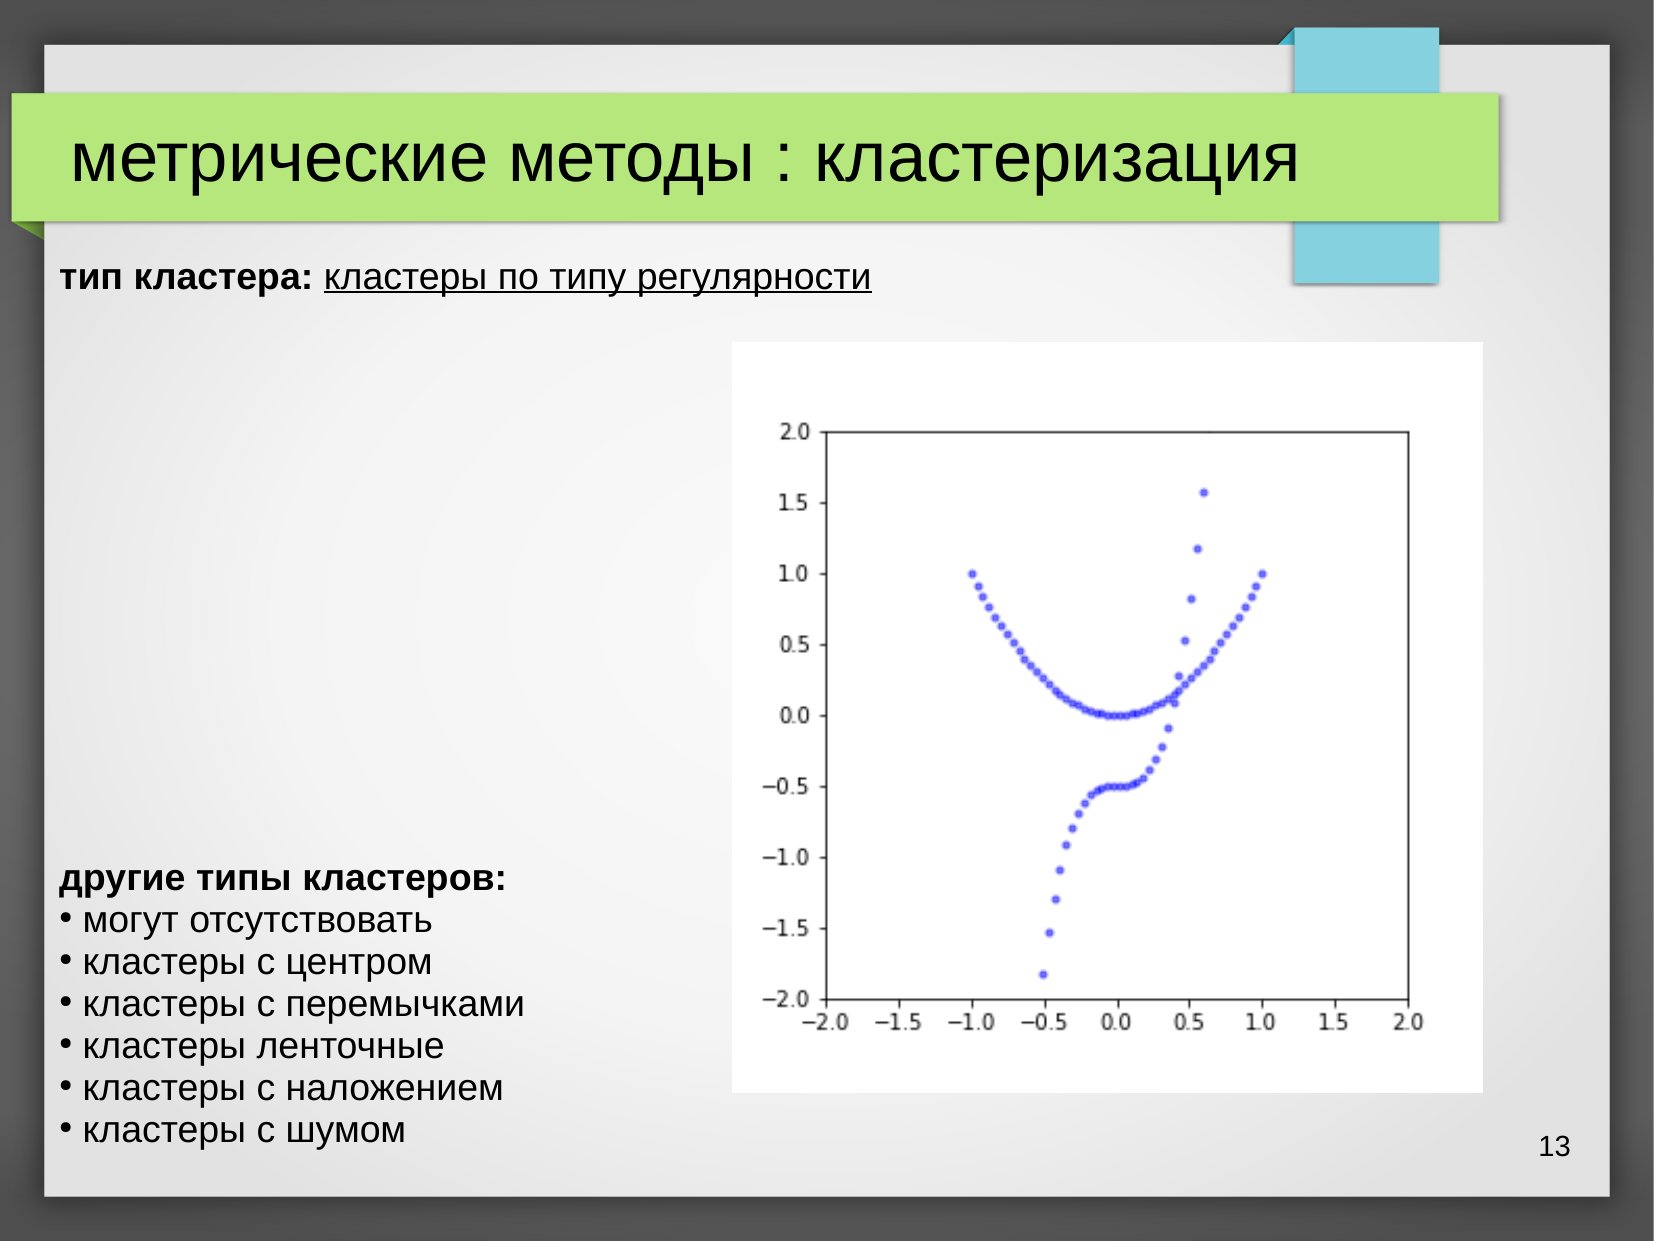

метрические методы : кластеризация
# тип кластера: кластеры по типу регулярности
другие типы кластеров:
 могут отсутствовать
 кластеры с центром
 кластеры с перемычками
 кластеры ленточные
 кластеры с наложением
 кластеры с шумом
13